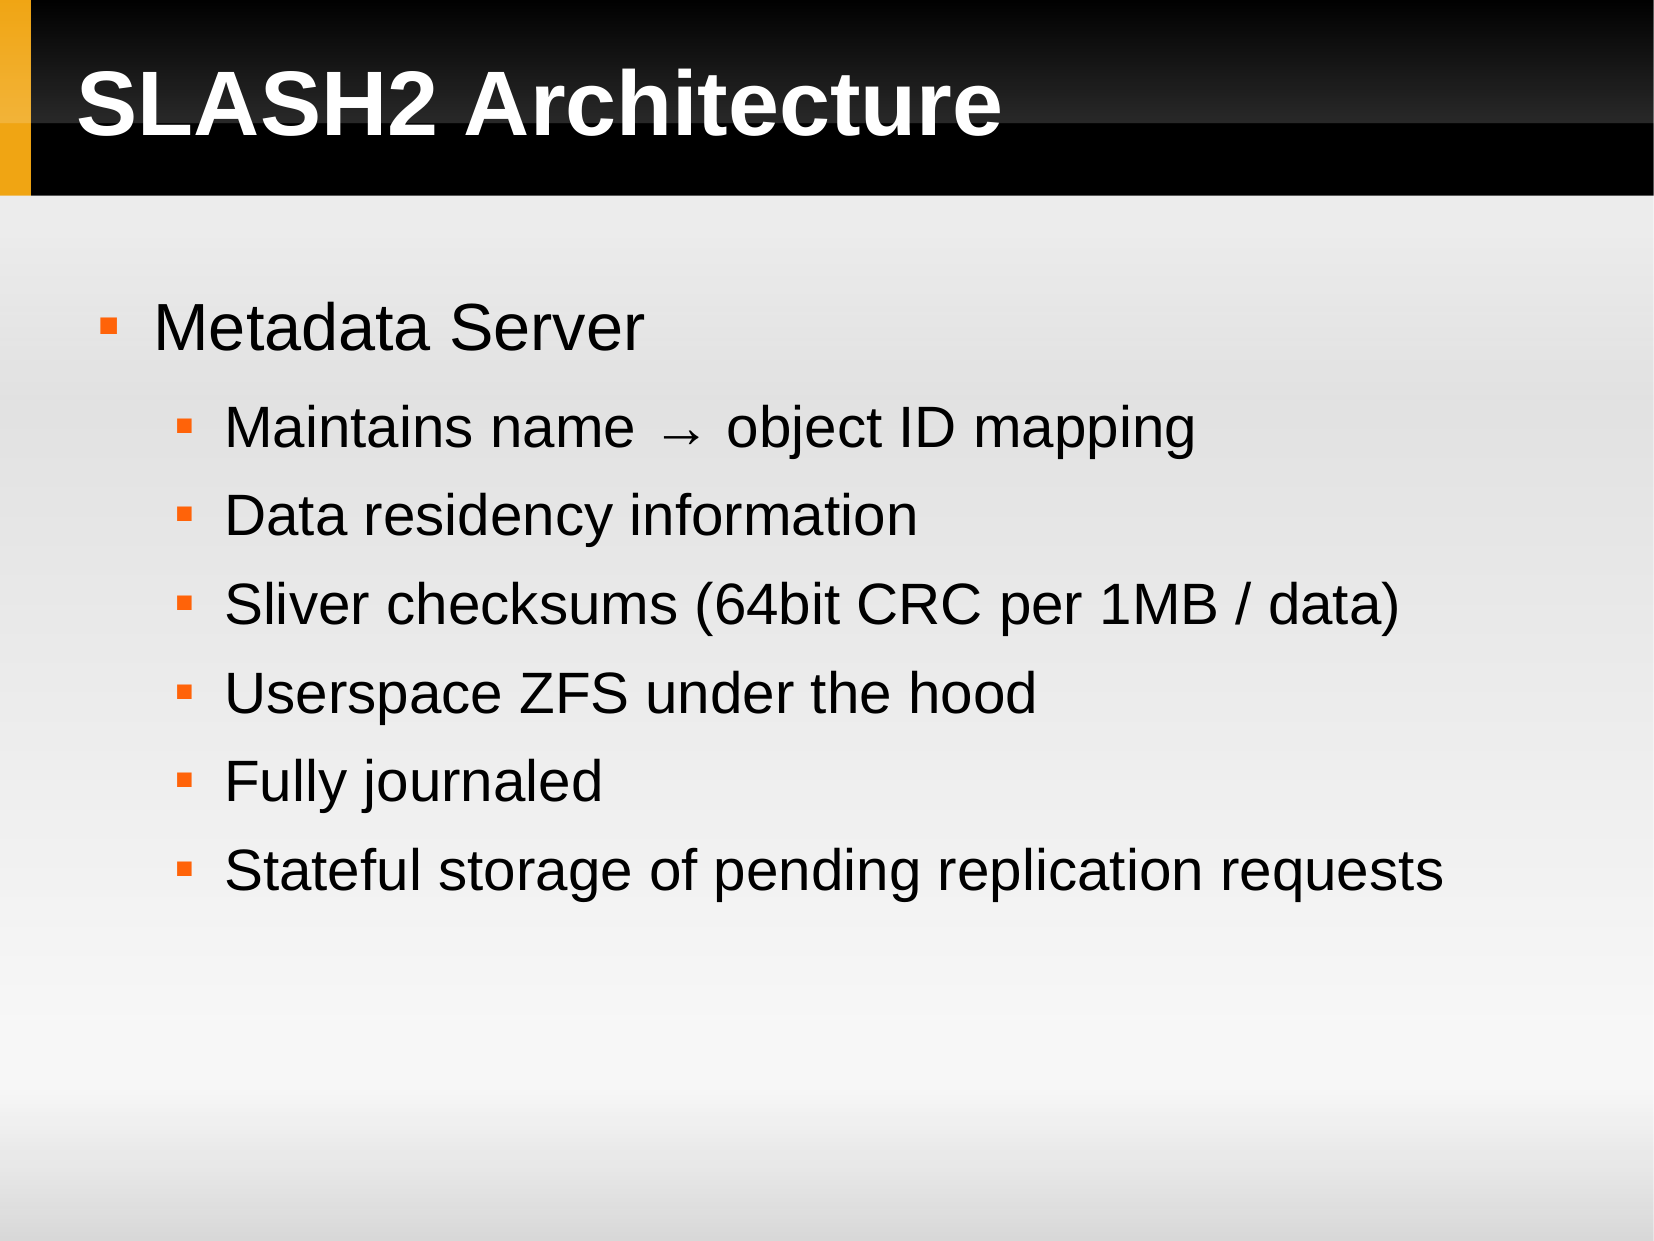

# SLASH2 Architecture
Metadata Server
Maintains name → object ID mapping
Data residency information
Sliver checksums (64bit CRC per 1MB / data)
Userspace ZFS under the hood
Fully journaled
Stateful storage of pending replication requests